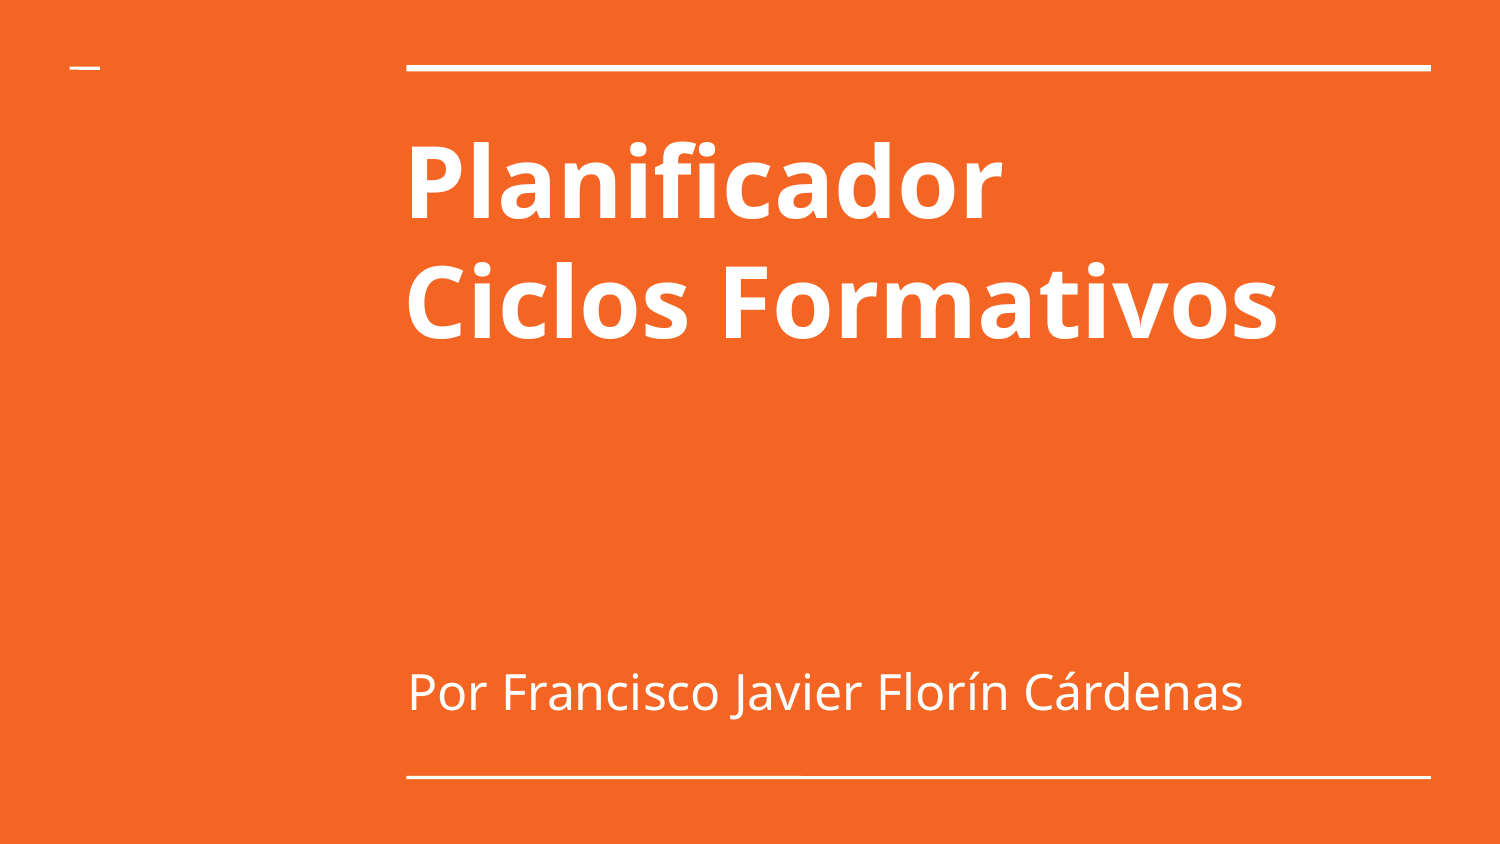

# Planificador Ciclos Formativos
Por Francisco Javier Florín Cárdenas